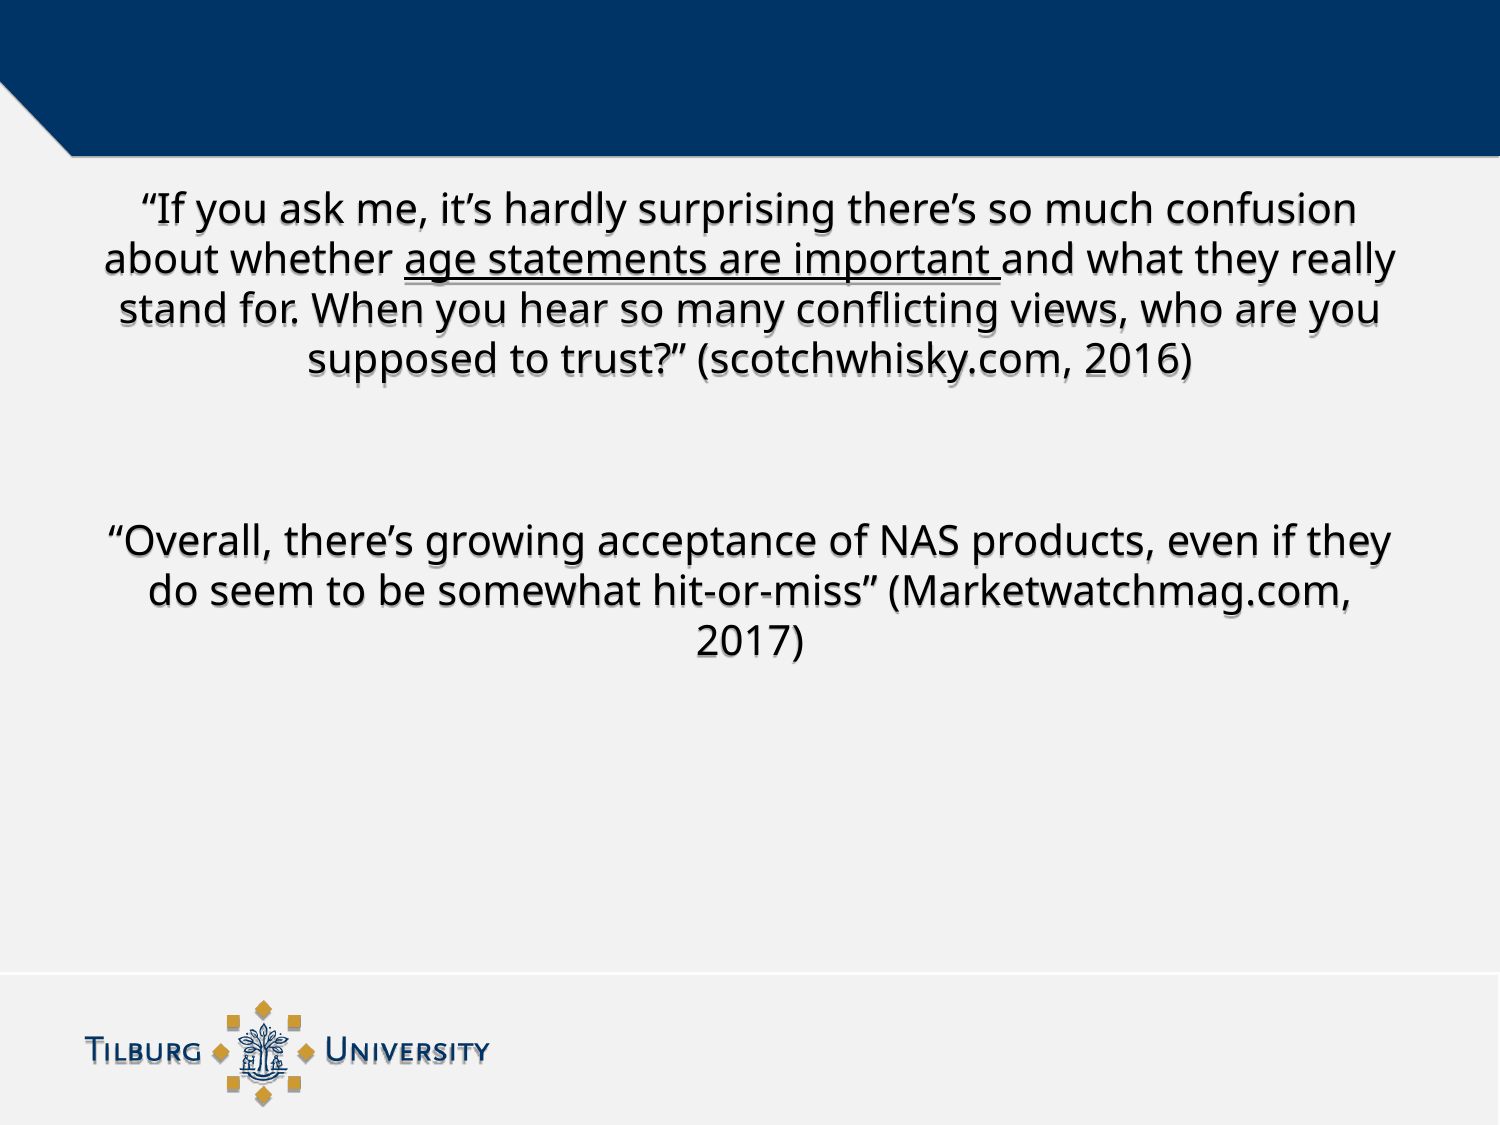

#
“If you ask me, it’s hardly surprising there’s so much confusion about whether age statements are important and what they really stand for. When you hear so many conflicting views, who are you supposed to trust?” (scotchwhisky.com, 2016)
“Overall, there’s growing acceptance of NAS products, even if they do seem to be somewhat hit-or-miss” (Marketwatchmag.com, 2017)